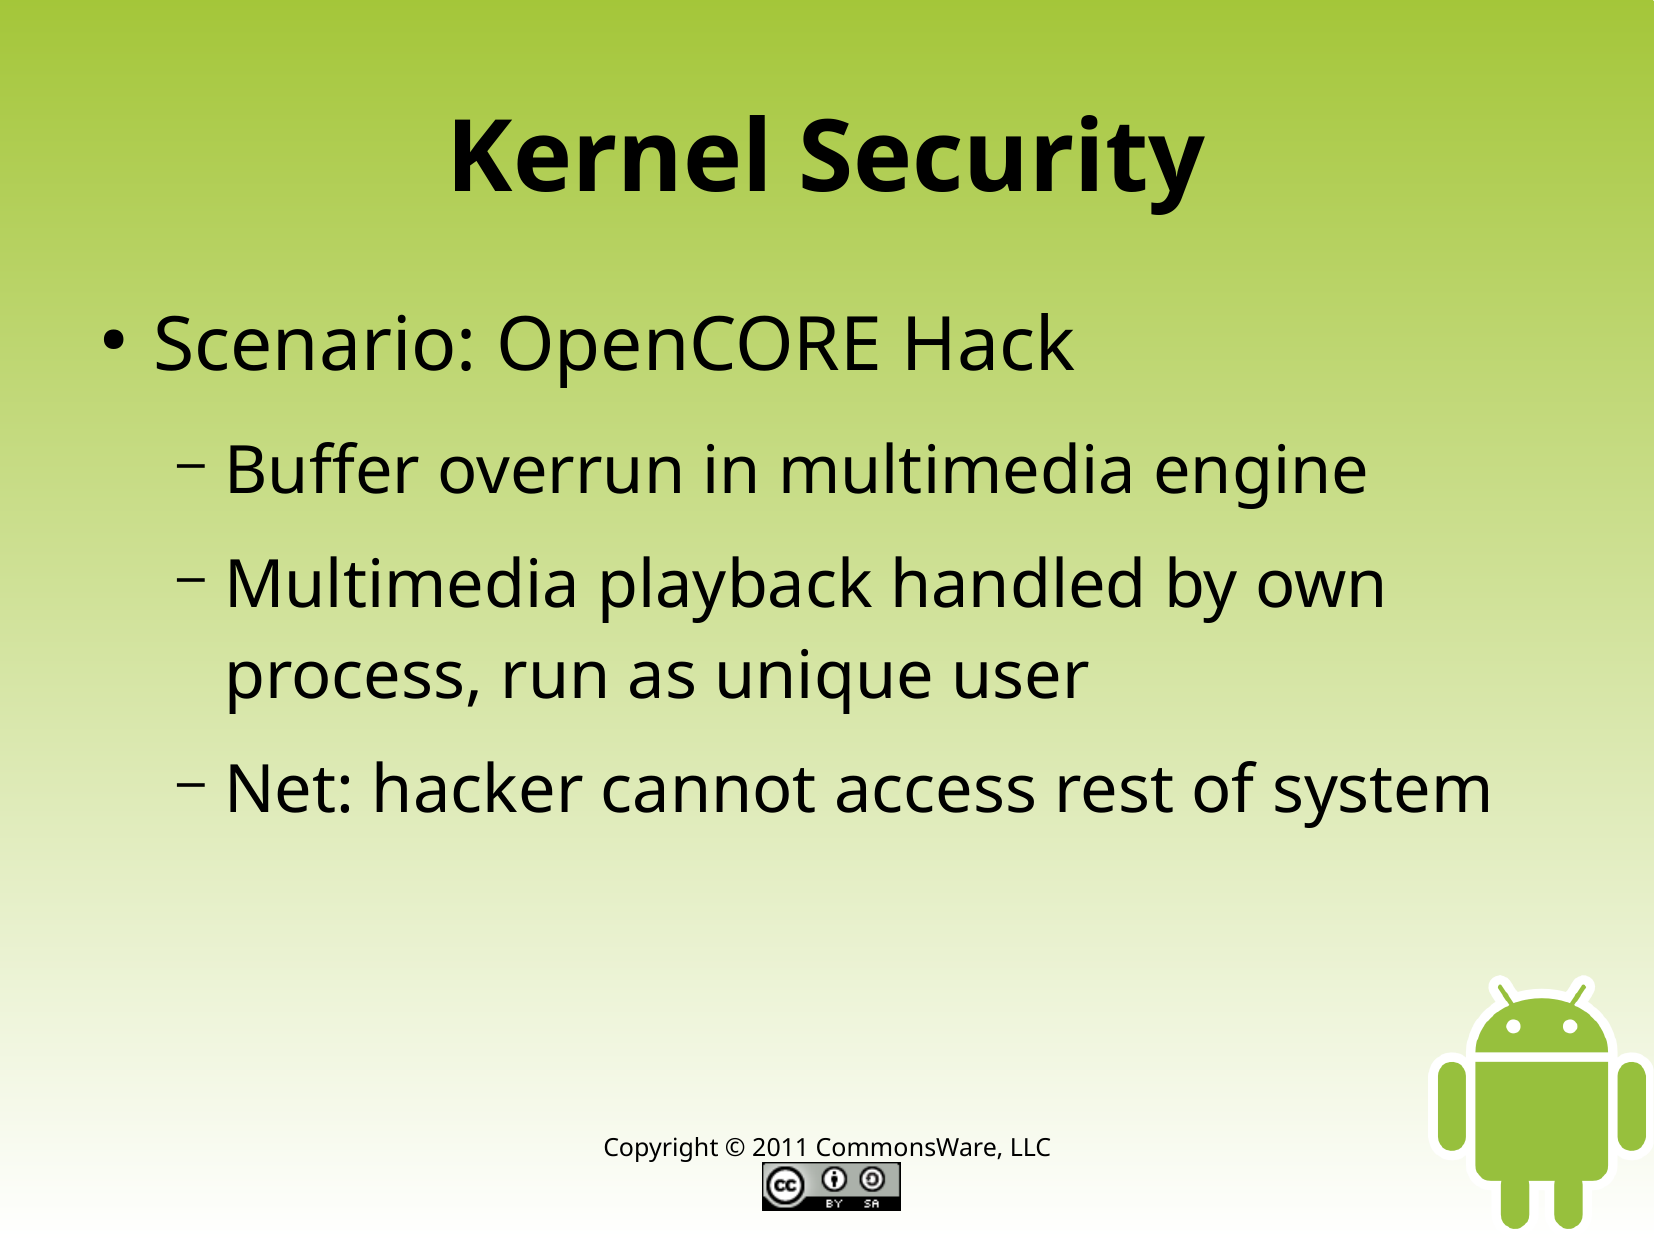

# Kernel Security
Scenario: OpenCORE Hack
Buffer overrun in multimedia engine
Multimedia playback handled by own process, run as unique user
Net: hacker cannot access rest of system